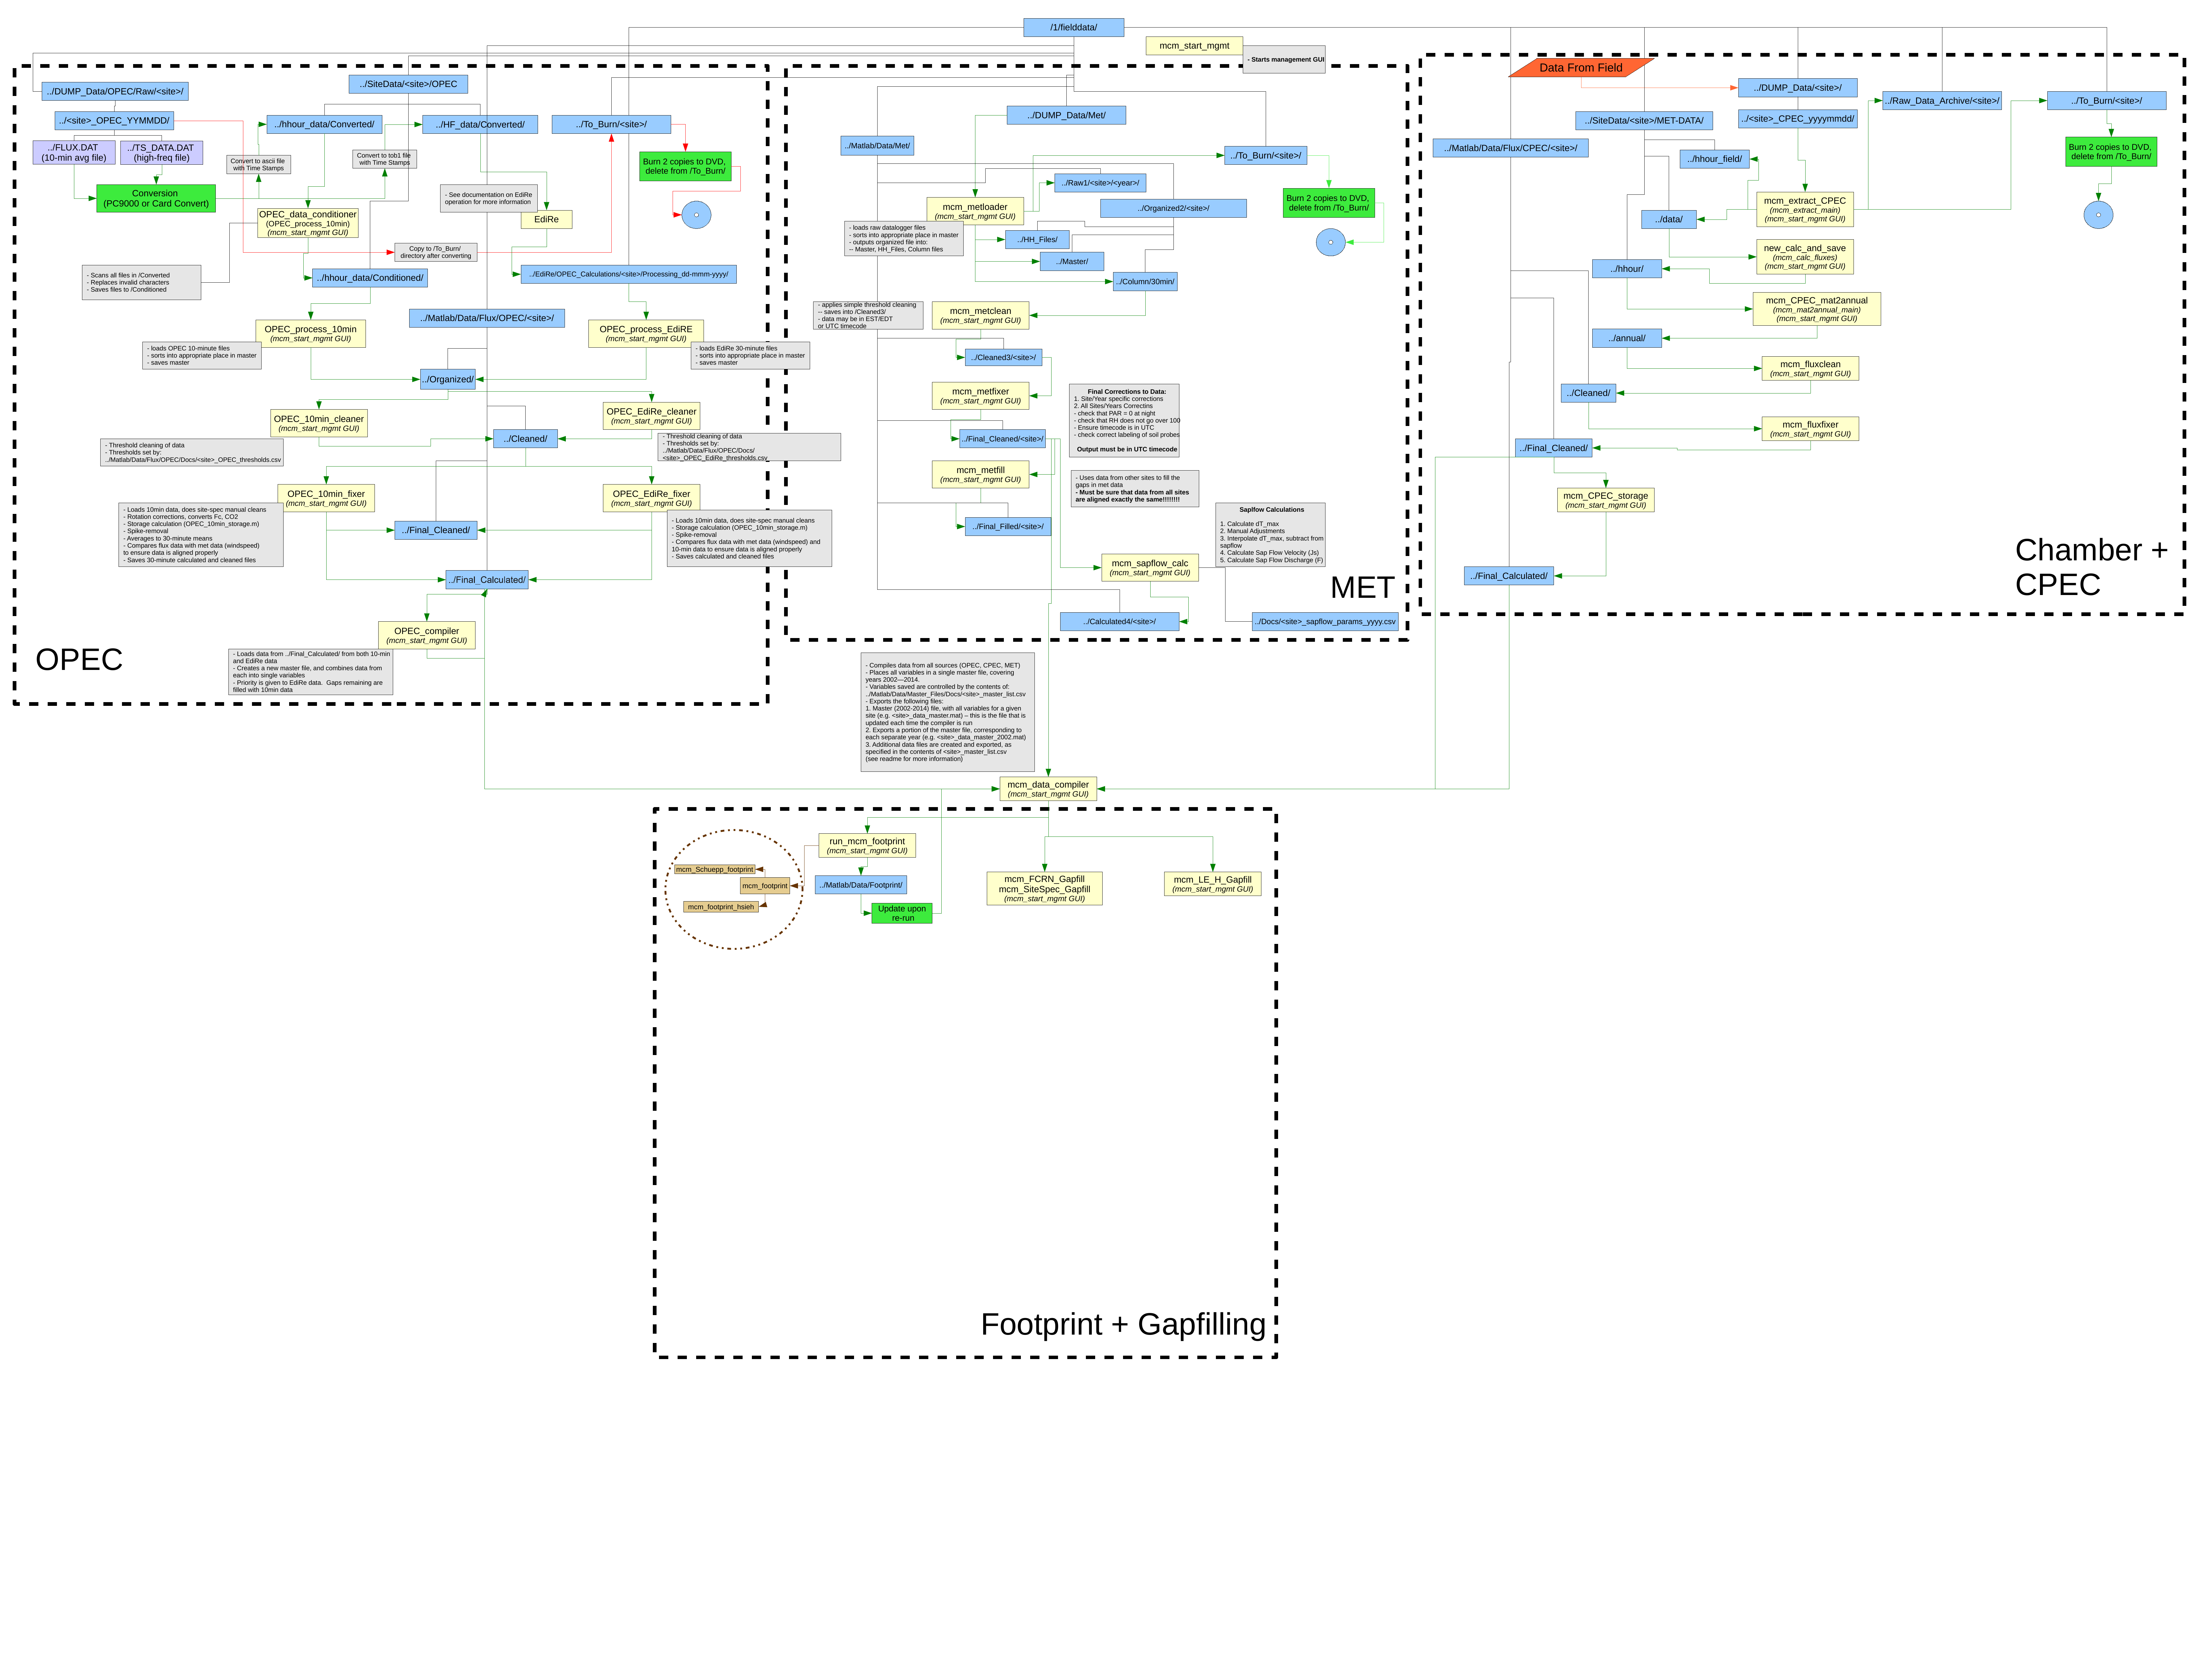

/1/fielddata/
mcm_start_mgmt
- Starts management GUI
Data From Field
../SiteData/<site>/OPEC
../DUMP_Data/<site>/
../DUMP_Data/OPEC/Raw/<site>/
../Raw_Data_Archive/<site>/
../To_Burn/<site>/
../DUMP_Data/Met/
../<site>_CPEC_yyyymmdd/
../<site>_OPEC_YYMMDD/
../SiteData/<site>/MET-DATA/
../hhour_data/Converted/
../To_Burn/<site>/
../HF_data/Converted/
../Matlab/Data/Met/
Burn 2 copies to DVD,
delete from /To_Burn/
../Matlab/Data/Flux/CPEC/<site>/
../FLUX.DAT
(10-min avg file)
../TS_DATA.DAT
(high-freq file)
../To_Burn/<site>/
Convert to tob1 file
with Time Stamps
../hhour_field/
Burn 2 copies to DVD,
delete from /To_Burn/
Convert to ascii file
with Time Stamps
../Raw1/<site>/<year>/
Conversion
(PC9000 or Card Convert)
- See documentation on EdiRe
operation for more information
Burn 2 copies to DVD,
delete from /To_Burn/
mcm_extract_CPEC
(mcm_extract_main)
(mcm_start_mgmt GUI)
mcm_metloader
(mcm_start_mgmt GUI)
../Organized2/<site>/
OPEC_data_conditioner
(OPEC_process_10min)
(mcm_start_mgmt GUI)
EdiRe
../data/
- loads raw datalogger files
- sorts into appropriate place in master
- outputs organized file into:
-- Master, HH_Files, Column files
../HH_Files/
new_calc_and_save
(mcm_calc_fluxes)
(mcm_start_mgmt GUI)
Copy to /To_Burn/
directory after converting
../Master/
../hhour/
- Scans all files in /Converted
- Replaces invalid characters
- Saves files to /Conditioned
../EdiRe/OPEC_Calculations/<site>/Processing_dd-mmm-yyyy/
../hhour_data/Conditioned/
../Column/30min/
mcm_CPEC_mat2annual
(mcm_mat2annual_main)
(mcm_start_mgmt GUI)
- applies simple threshold cleaning
-- saves into /Cleaned3/
- data may be in EST/EDT
or UTC timecode
mcm_metclean
(mcm_start_mgmt GUI)
../Matlab/Data/Flux/OPEC/<site>/
OPEC_process_10min
(mcm_start_mgmt GUI)
OPEC_process_EdiRE
(mcm_start_mgmt GUI)
../annual/
- loads OPEC 10-minute files
- sorts into appropriate place in master
- saves master
- loads EdiRe 30-minute files
- sorts into appropriate place in master
- saves master
../Cleaned3/<site>/
mcm_fluxclean
(mcm_start_mgmt GUI)
../Organized/
mcm_metfixer
(mcm_start_mgmt GUI)
Final Corrections to Data:
1. Site/Year specific corrections
2. All Sites/Years Correctins
- check that PAR = 0 at night
- check that RH does not go over 100
- Ensure timecode is in UTC
- check correct labeling of soil probes
Output must be in UTC timecode
../Cleaned/
OPEC_EdiRe_cleaner
(mcm_start_mgmt GUI)
OPEC_10min_cleaner
(mcm_start_mgmt GUI)
mcm_fluxfixer
(mcm_start_mgmt GUI)
../Cleaned/
../Final_Cleaned/<site>/
- Threshold cleaning of data
- Thresholds set by:
../Matlab/Data/Flux/OPEC/Docs/
<site>_OPEC_EdiRe_thresholds.csv
- Threshold cleaning of data
- Thresholds set by:
../Matlab/Data/Flux/OPEC/Docs/<site>_OPEC_thresholds.csv
../Final_Cleaned/
mcm_metfill
(mcm_start_mgmt GUI)
- Uses data from other sites to fill the
gaps in met data
- Must be sure that data from all sites
are aligned exactly the same!!!!!!!!
OPEC_10min_fixer
(mcm_start_mgmt GUI)
OPEC_EdiRe_fixer
(mcm_start_mgmt GUI)
OPEC_EdiRe_fixer
(mcm_start_mgmt GUI)
mcm_CPEC_storage
(mcm_start_mgmt GUI)
- Loads 10min data, does site-spec manual cleans
- Rotation corrections, converts Fc, CO2
- Storage calculation (OPEC_10min_storage.m)
- Spike-removal
- Averages to 30-minute means
- Compares flux data with met data (windspeed)
to ensure data is aligned properly
- Saves 30-minute calculated and cleaned files
Saplfow Calculations
1. Calculate dT_max
2. Manual Adjustments
3. Interpolate dT_max, subtract from
sapflow
4. Calculate Sap Flow Velocity (Js)
5. Calculate Sap Flow Discharge (F)
- Loads 10min data, does site-spec manual cleans
- Storage calculation (OPEC_10min_storage.m)
- Spike-removal
- Compares flux data with met data (windspeed) and
10-min data to ensure data is aligned properly
- Saves calculated and cleaned files
../Final_Filled/<site>/
../Final_Cleaned/
Chamber +
CPEC
mcm_sapflow_calc
(mcm_start_mgmt GUI)
../Final_Calculated/
MET
../Calculated4/<site>/
../Docs/<site>_sapflow_params_yyyy.csv
OPEC_compiler
(mcm_start_mgmt GUI)
OPEC
- Loads data from ../Final_Calculated/ from both 10-min
and EdiRe data
- Creates a new master file, and combines data from
each into single variables
- Priority is given to EdiRe data. Gaps remaining are
filled with 10min data
- Compiles data from all sources (OPEC, CPEC, MET)
- Places all variables in a single master file, covering
years 2002—2014.
- Variables saved are controlled by the contents of:
../Matlab/Data/Master_Files/Docs/<site>_master_list.csv
- Exports the following files:
1. Master (2002-2014) file, with all variables for a given
site (e.g. <site>_data_master.mat) – this is the file that is
updated each time the compiler is run
2. Exports a portion of the master file, corresponding to
each separate year (e.g. <site>_data_master_2002.mat)
3. Additional data files are created and exported, as
specified in the contents of <site>_master_list.csv
(see readme for more information)
mcm_data_compiler
(mcm_start_mgmt GUI)
run_mcm_footprint
(mcm_start_mgmt GUI)
mcm_Schuepp_footprint
mcm_FCRN_Gapfill
mcm_SiteSpec_Gapfill
(mcm_start_mgmt GUI)
mcm_LE_H_Gapfill
(mcm_start_mgmt GUI)
../Matlab/Data/Footprint/
mcm_footprint
mcm_footprint_hsieh
Update upon
 re-run
Footprint + Gapfilling